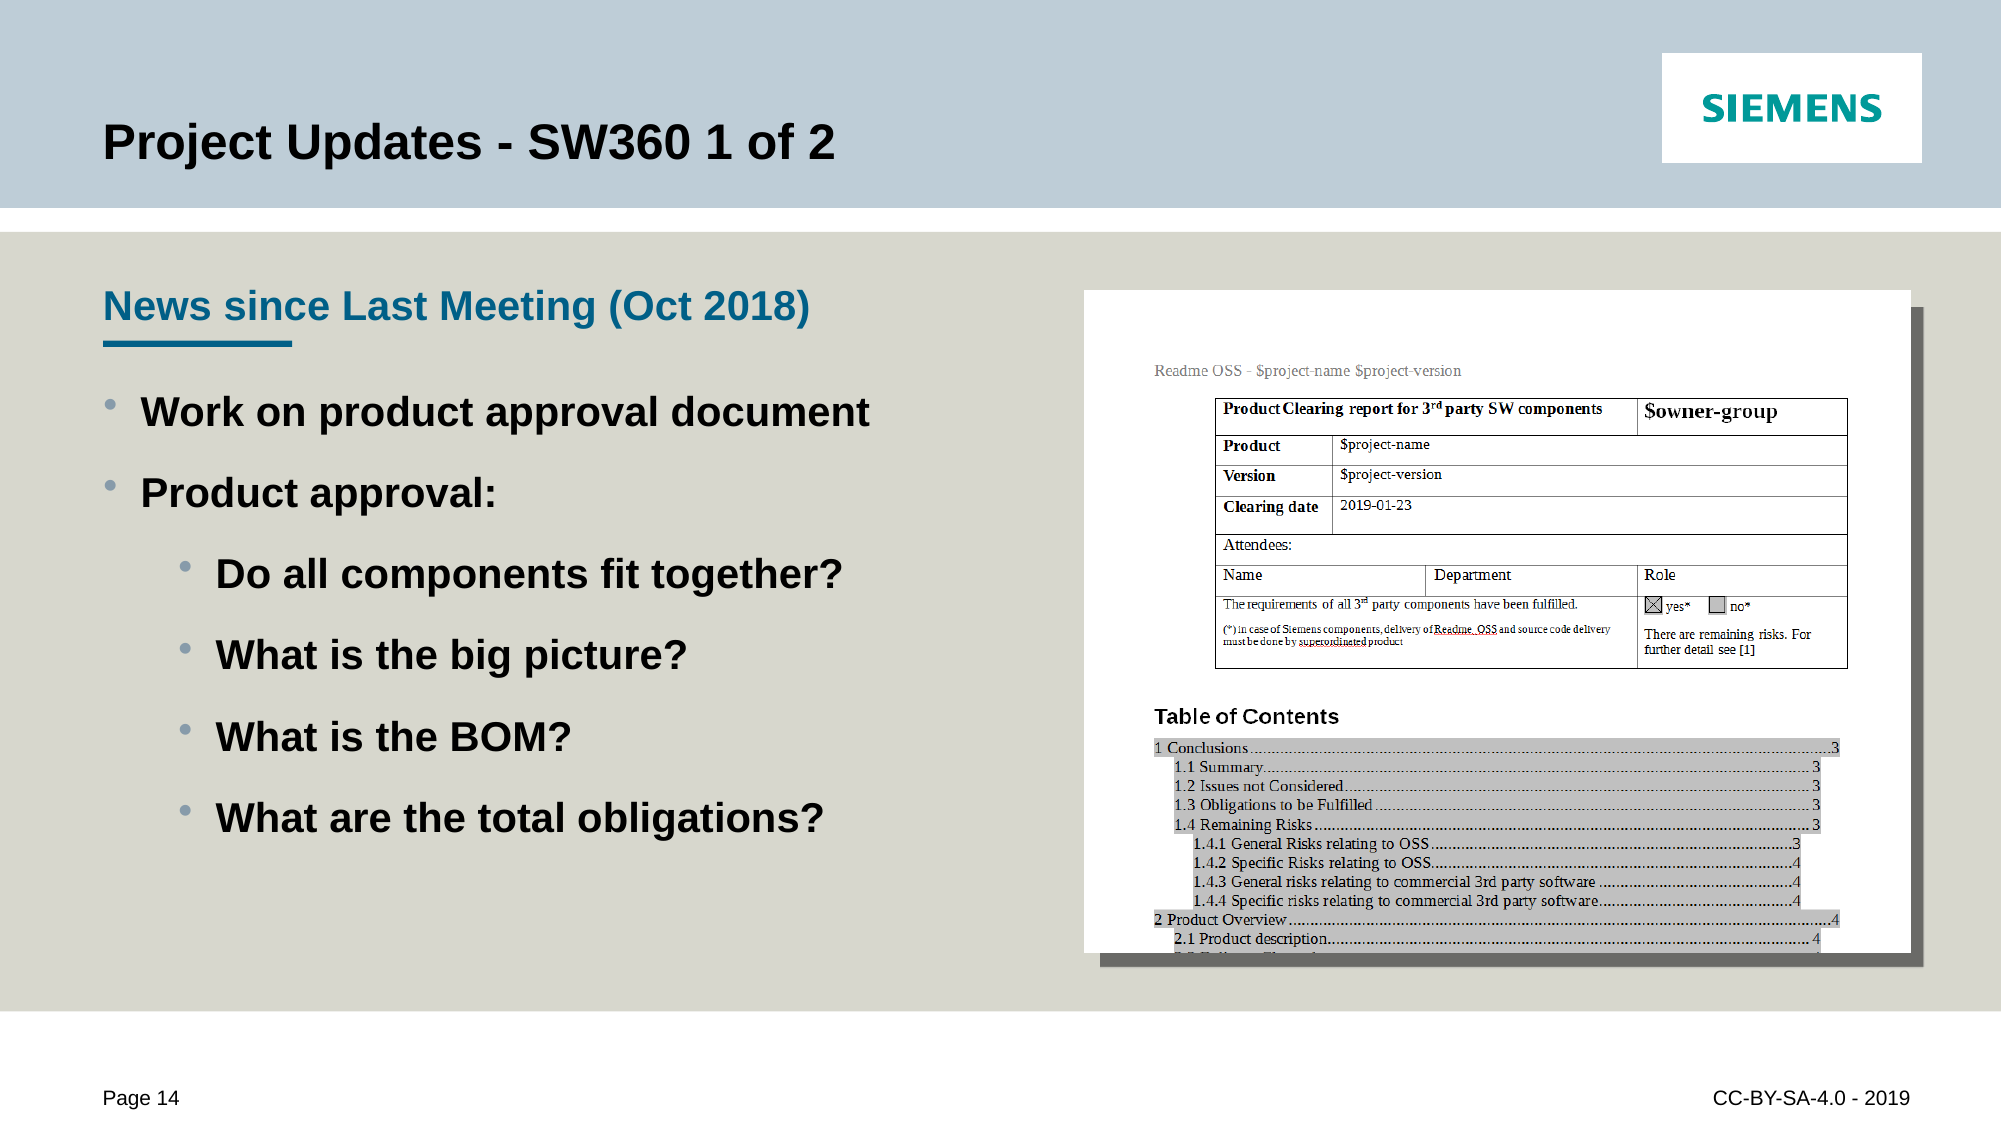

# Project Updates - SW360 1 of 2
News since Last Meeting (Oct 2018)
Work on product approval document
Product approval:
Do all components fit together?
What is the big picture?
What is the BOM?
What are the total obligations?